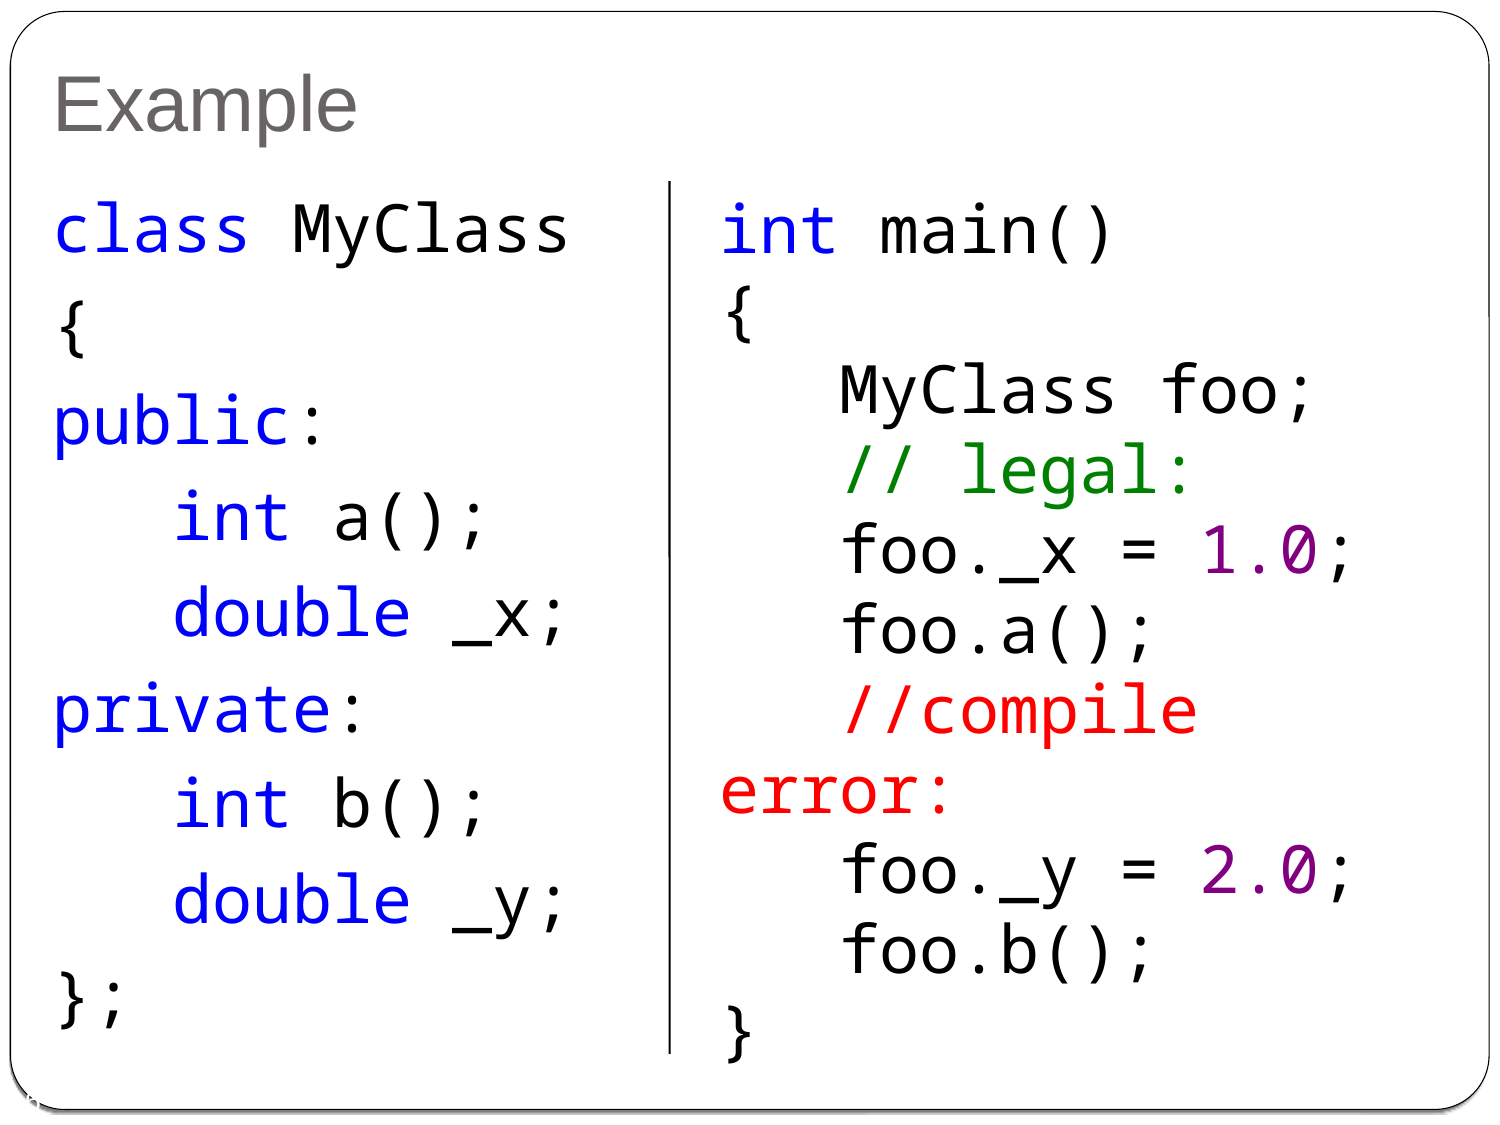

# Example
class MyClass
{
public:
   int a();
   double _x;
private:
   int b();
   double _y;
};
int main()
{
   MyClass foo;
   // legal:
 foo._x = 1.0;
   foo.a();
   //compile error:
 foo._y = 2.0;
   foo.b();
}